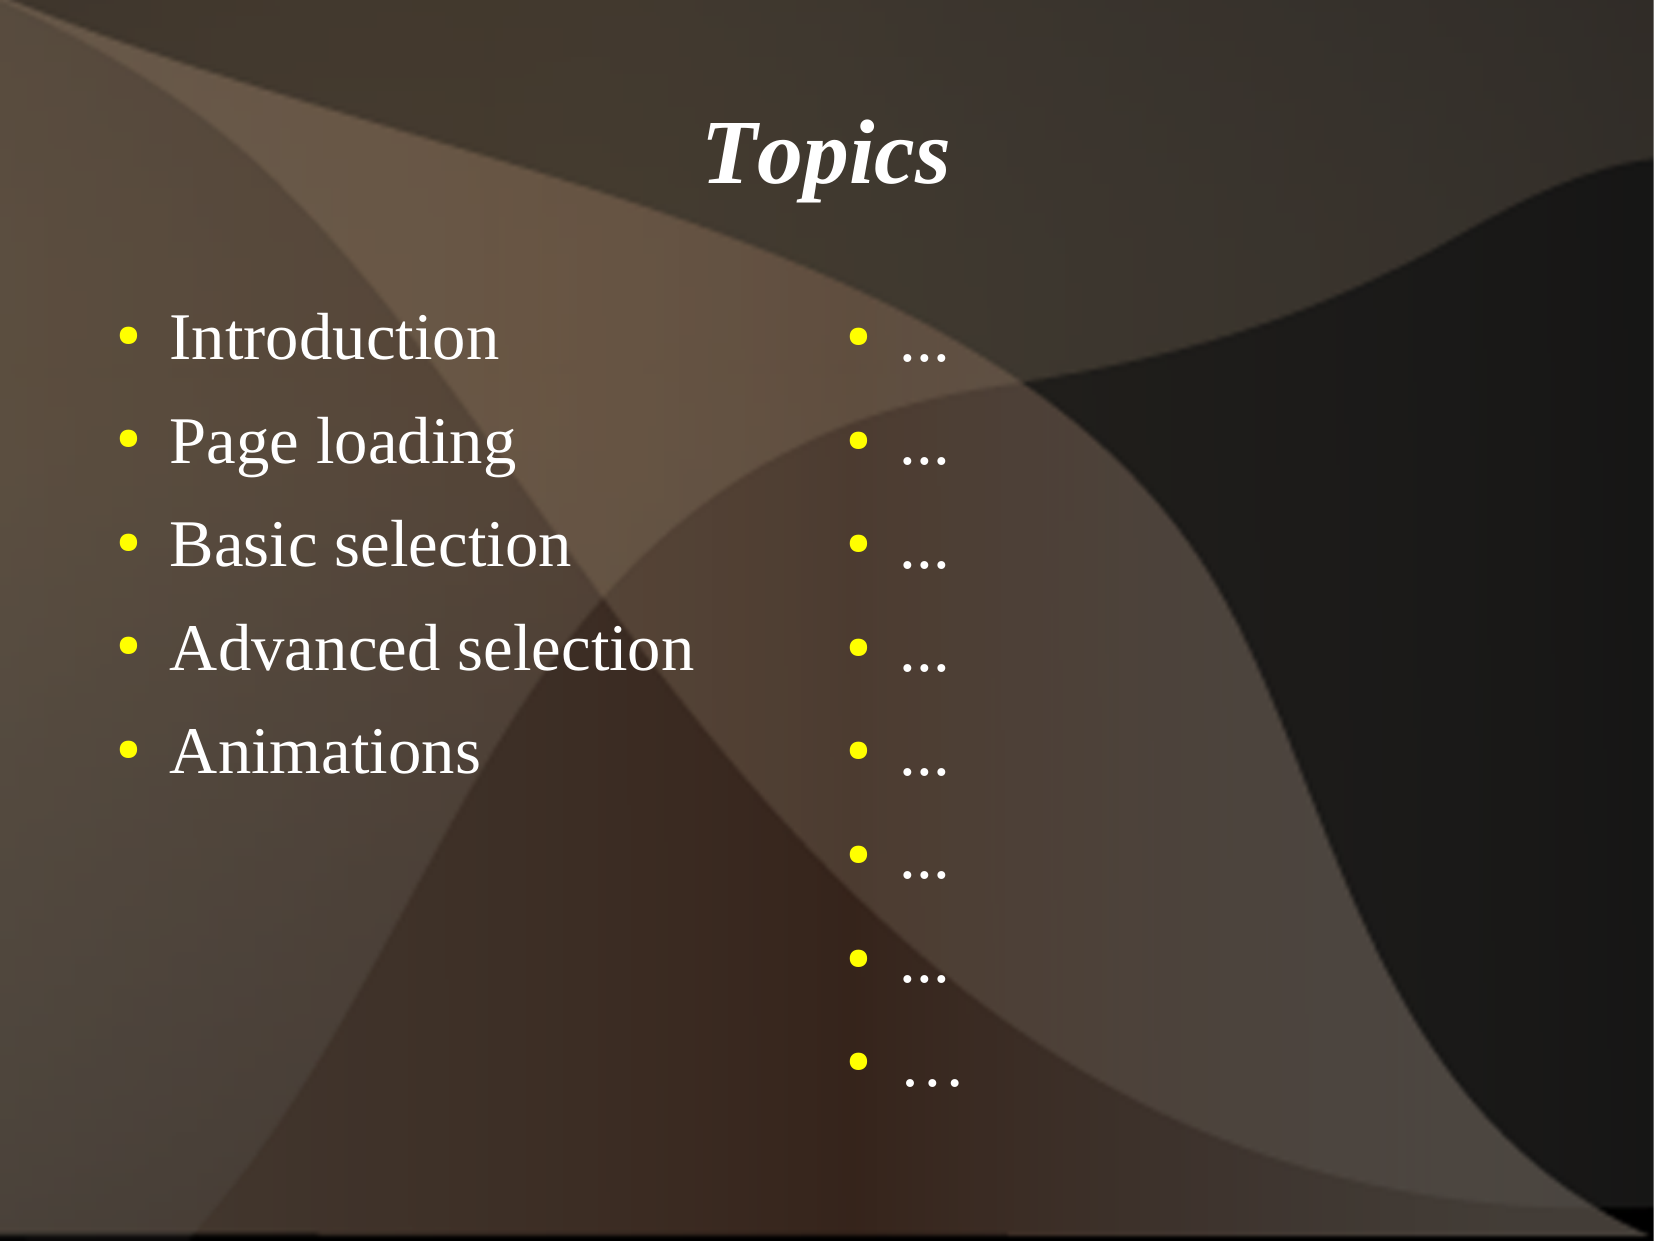

# Topics
Introduction
Page loading
Basic selection
Advanced selection
Animations
...
...
...
...
...
...
...
…